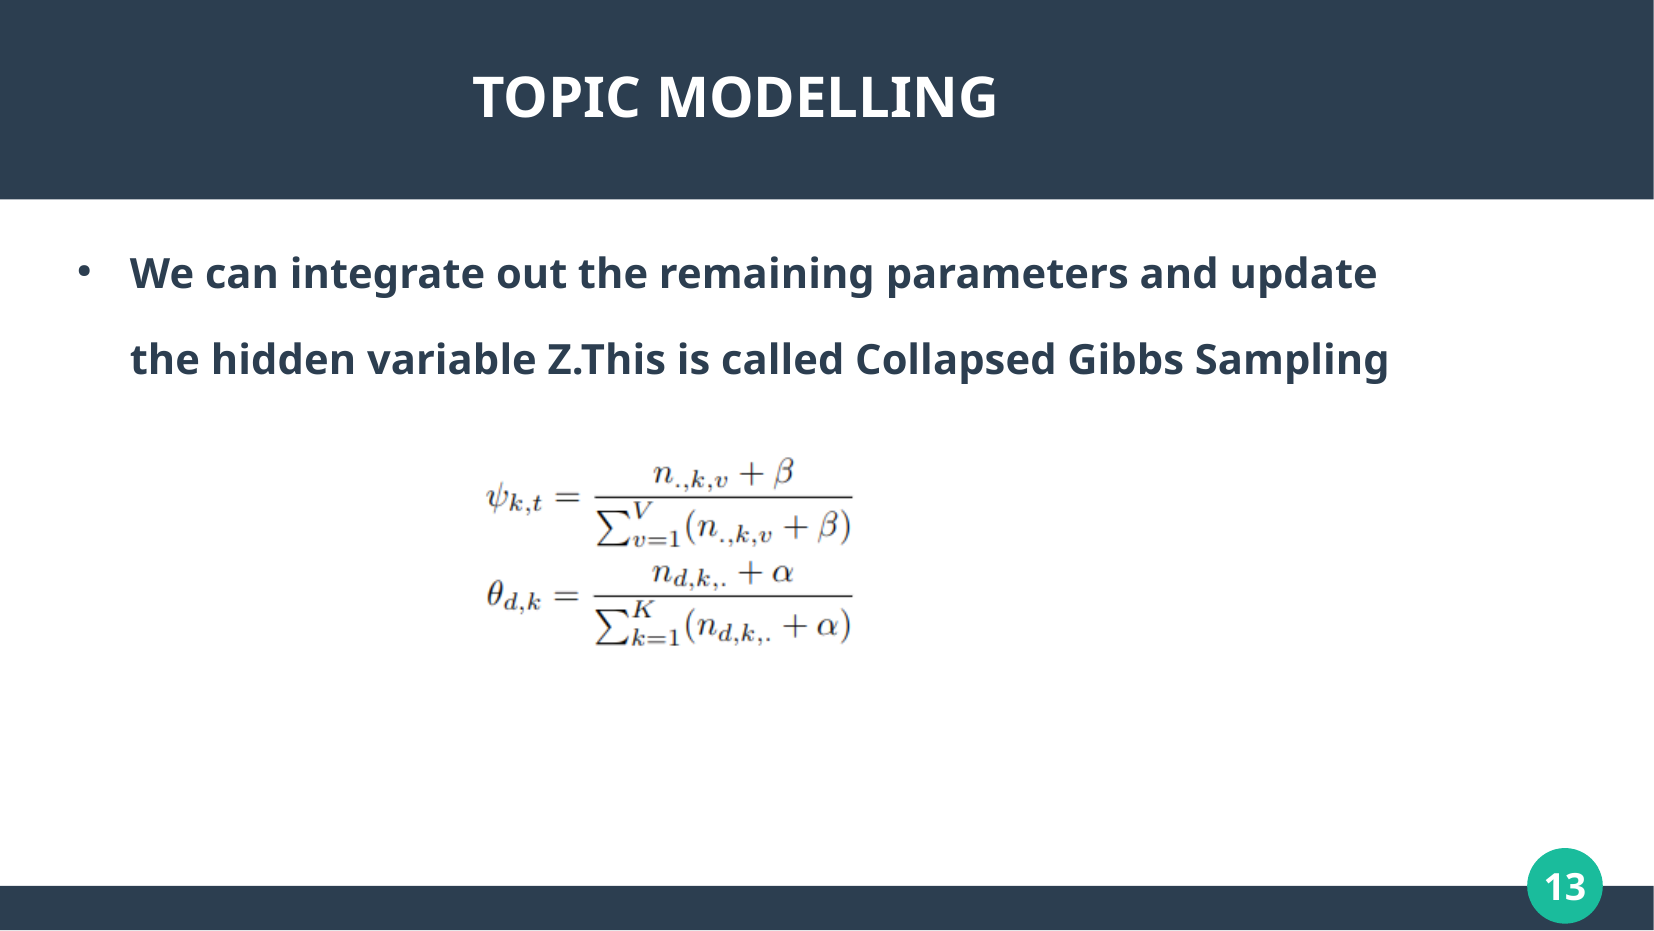

# TOPIC MODELLING
We can integrate out the remaining parameters and update
the hidden variable Z.This is called Collapsed Gibbs Sampling